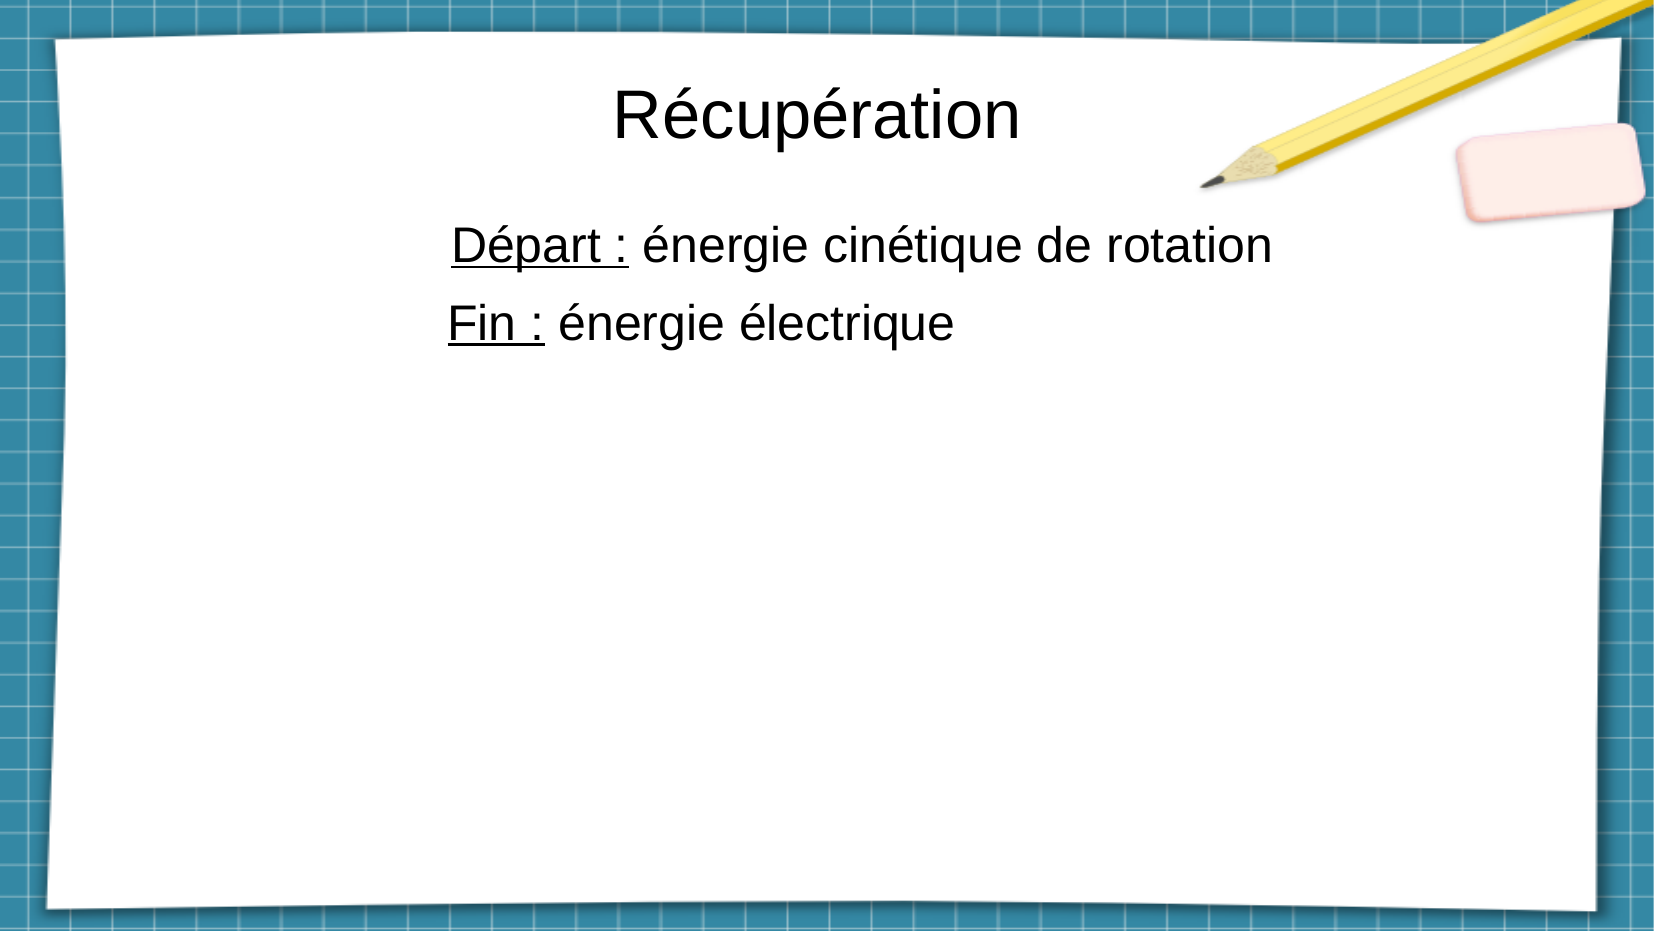

# Récupération
Départ : énergie cinétique de rotation
 Fin : énergie électrique